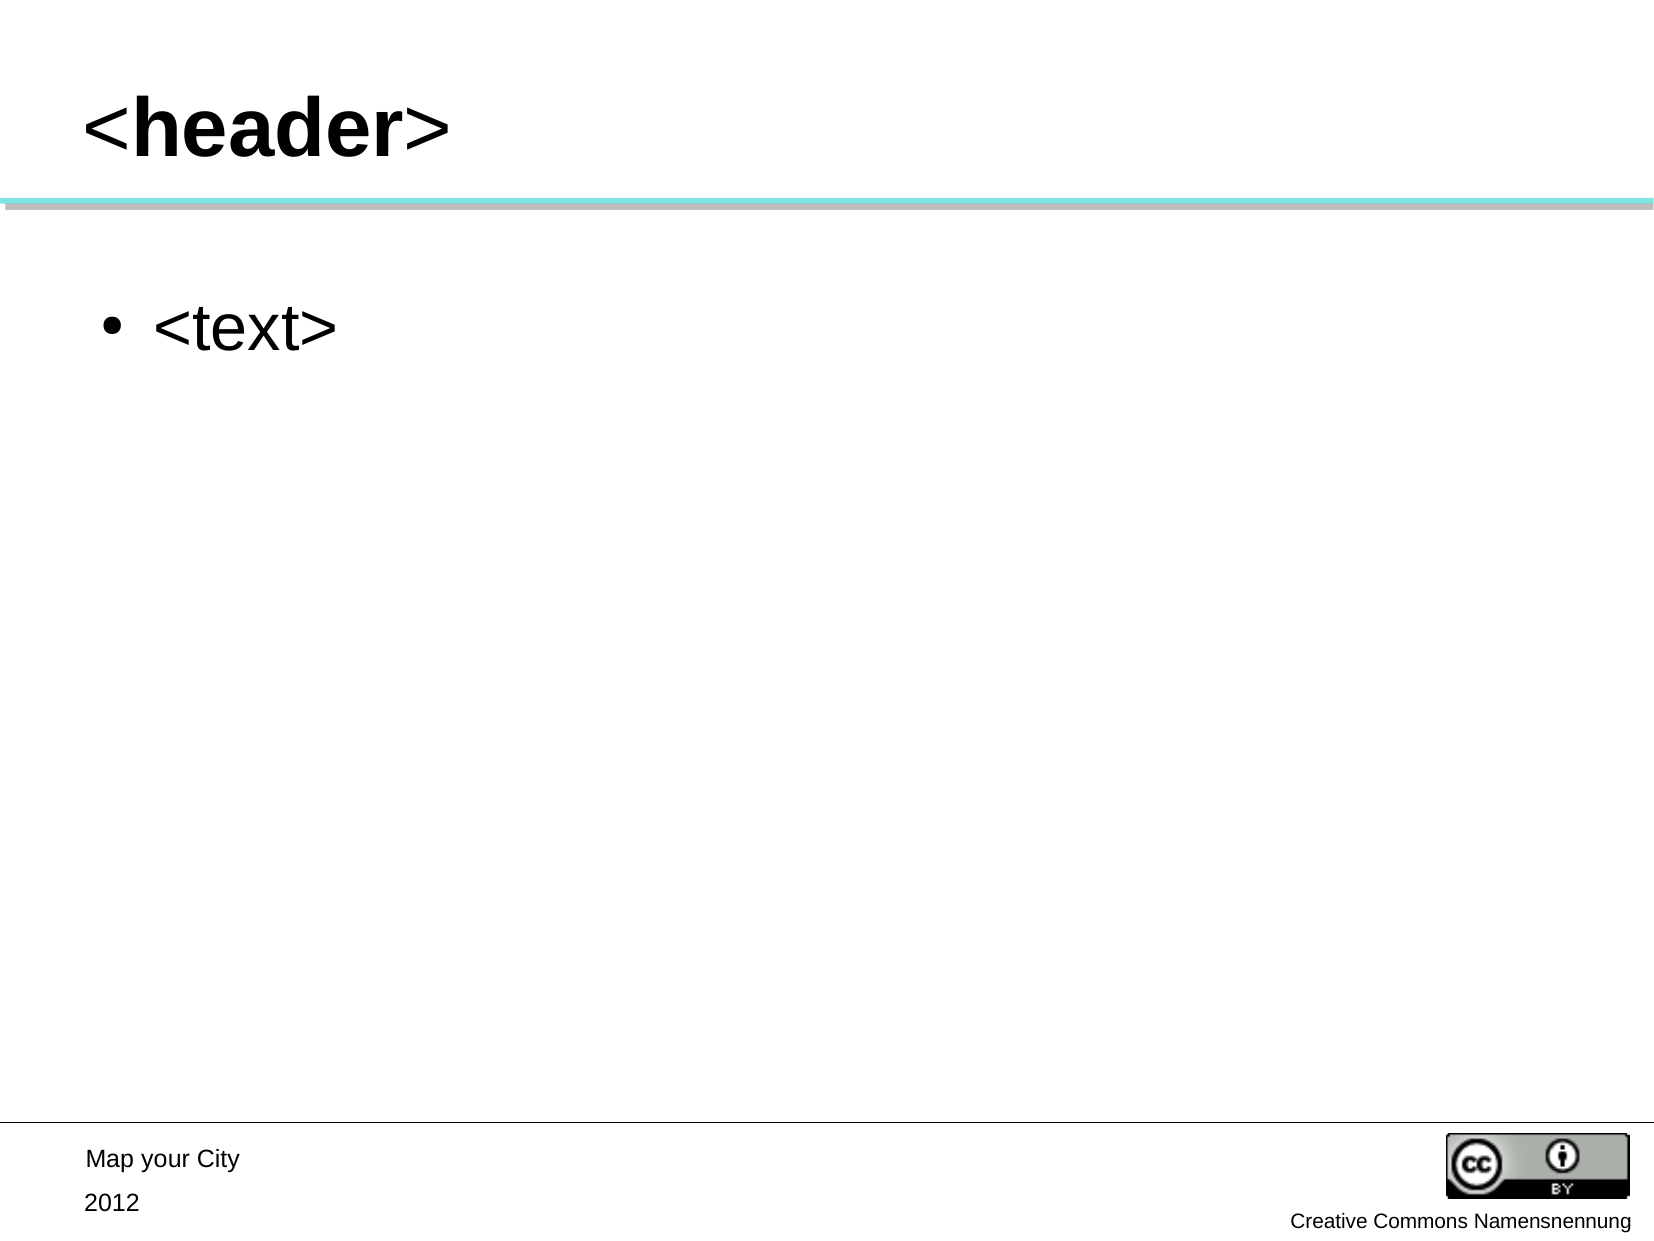

# <header>
<text>
Map your City
2012
Creative Commons Namensnennung